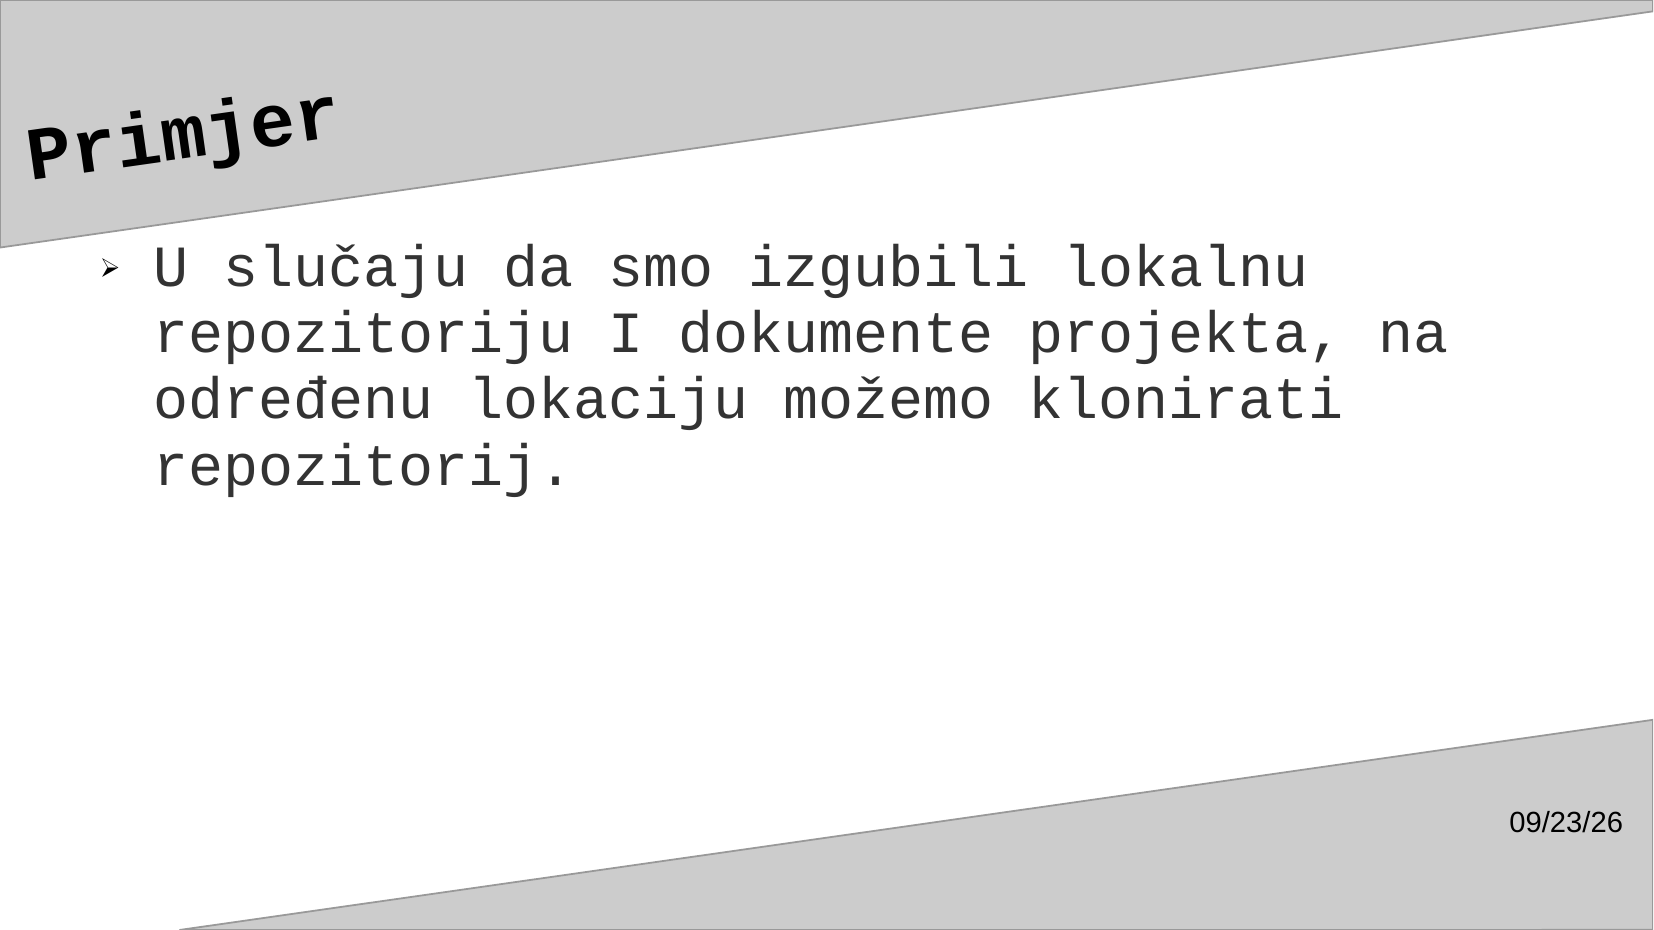

# Primjer
U slučaju da smo izgubili lokalnu repozitoriju I dokumente projekta, na određenu lokaciju možemo klonirati repozitorij.
118